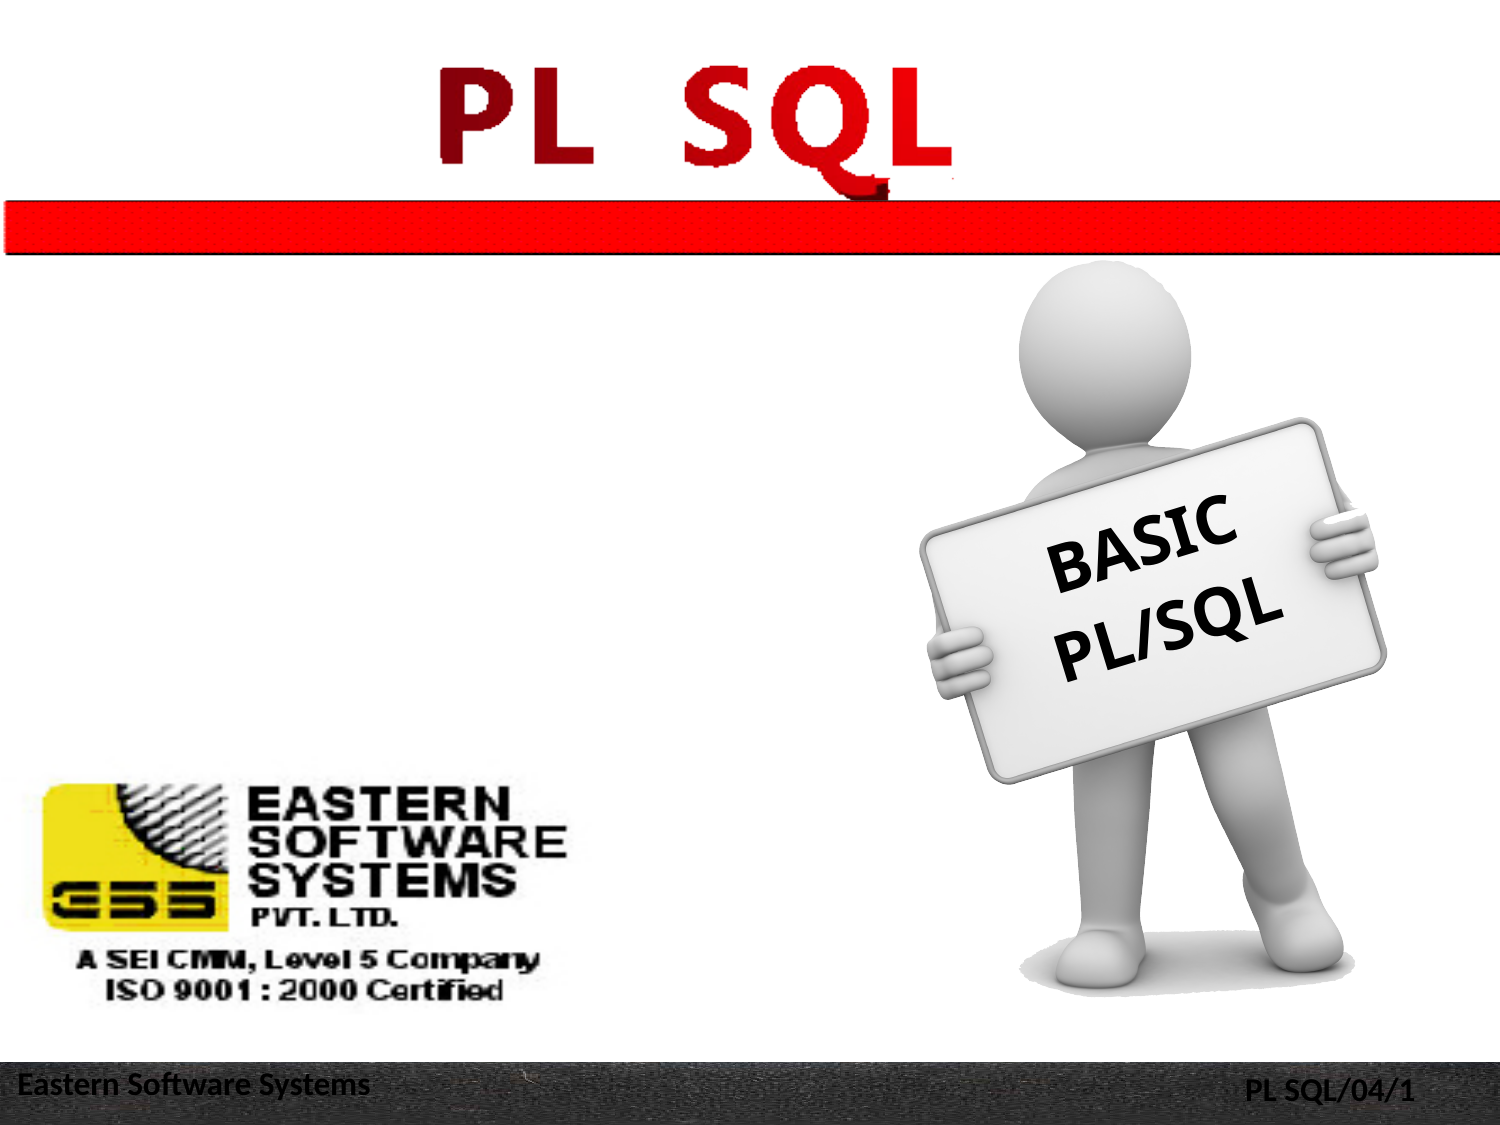

BASIC
PL/SQL
Eastern Software Systems
				 PL SQL/04/1